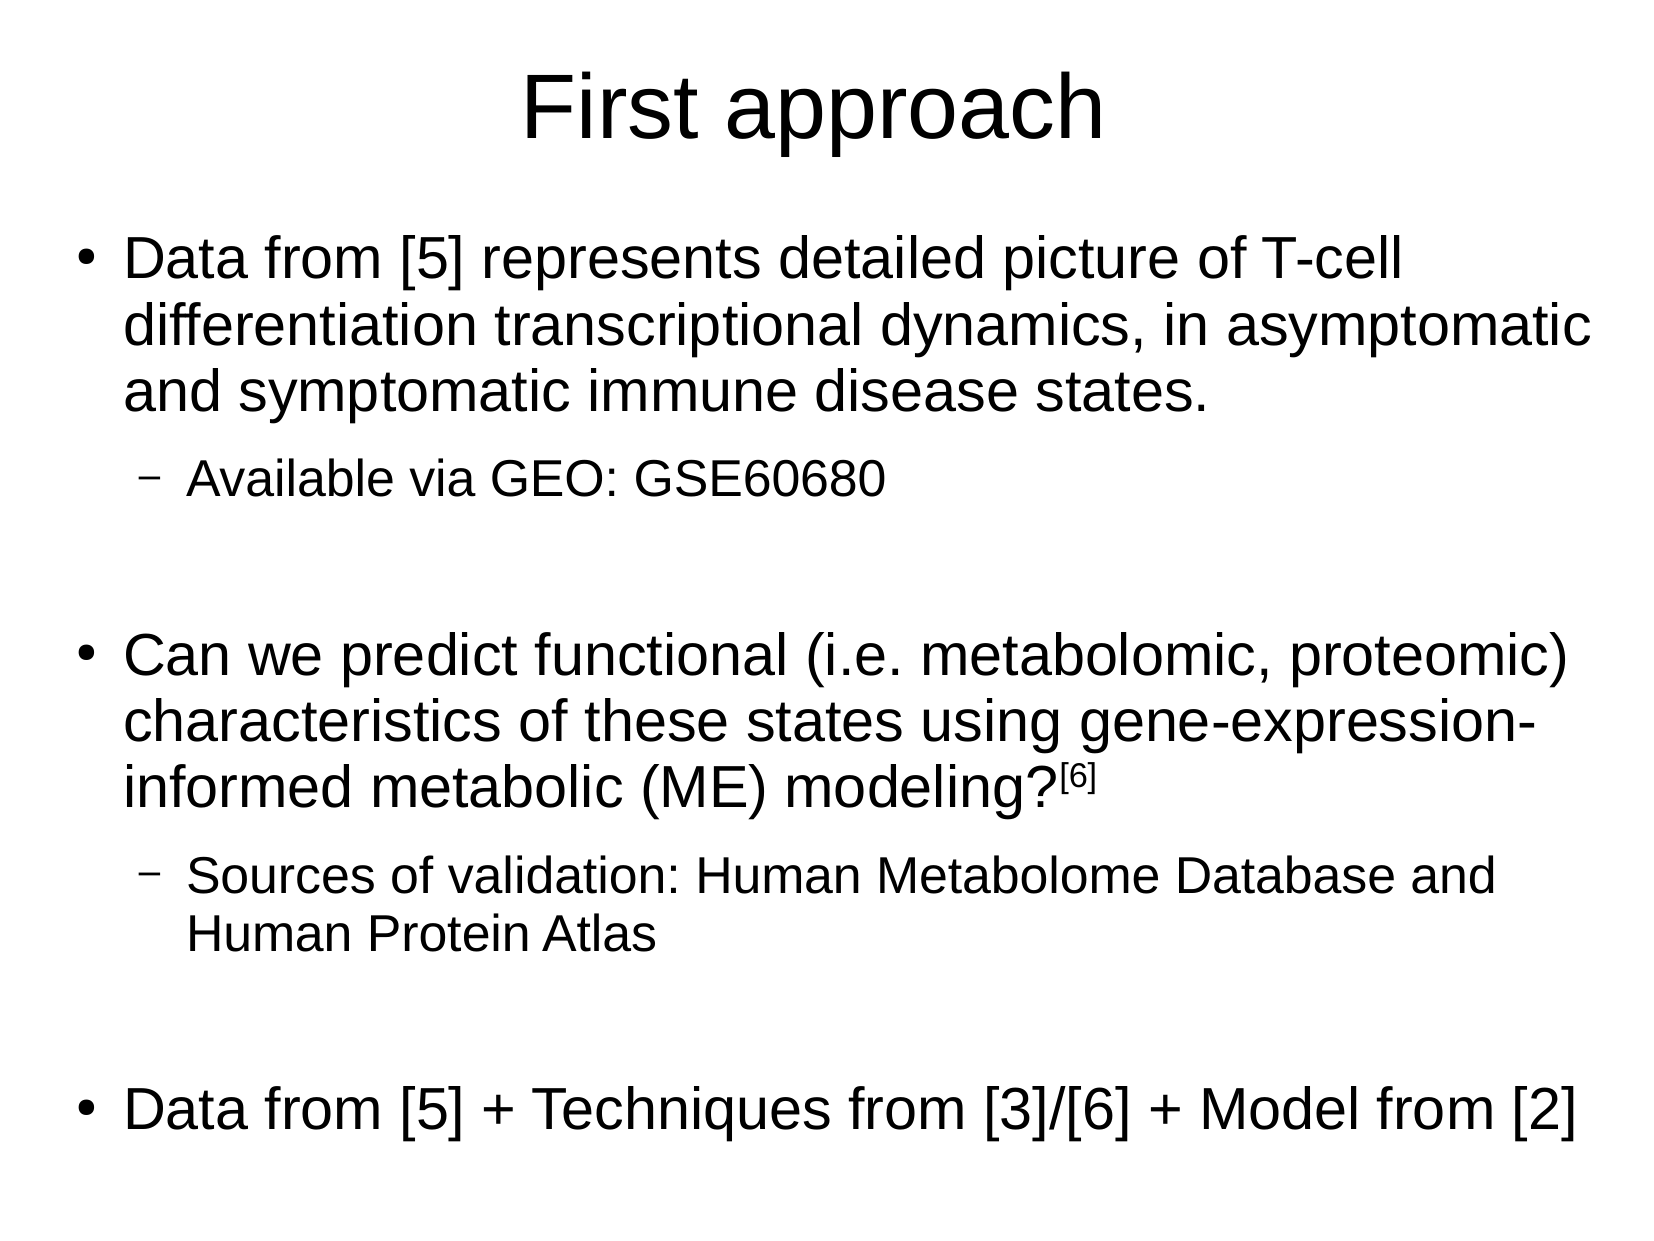

# First approach
Data from [5] represents detailed picture of T-cell differentiation transcriptional dynamics, in asymptomatic and symptomatic immune disease states.
Available via GEO: GSE60680
Can we predict functional (i.e. metabolomic, proteomic) characteristics of these states using gene-expression-informed metabolic (ME) modeling?[6]
Sources of validation: Human Metabolome Database and Human Protein Atlas
Data from [5] + Techniques from [3]/[6] + Model from [2]